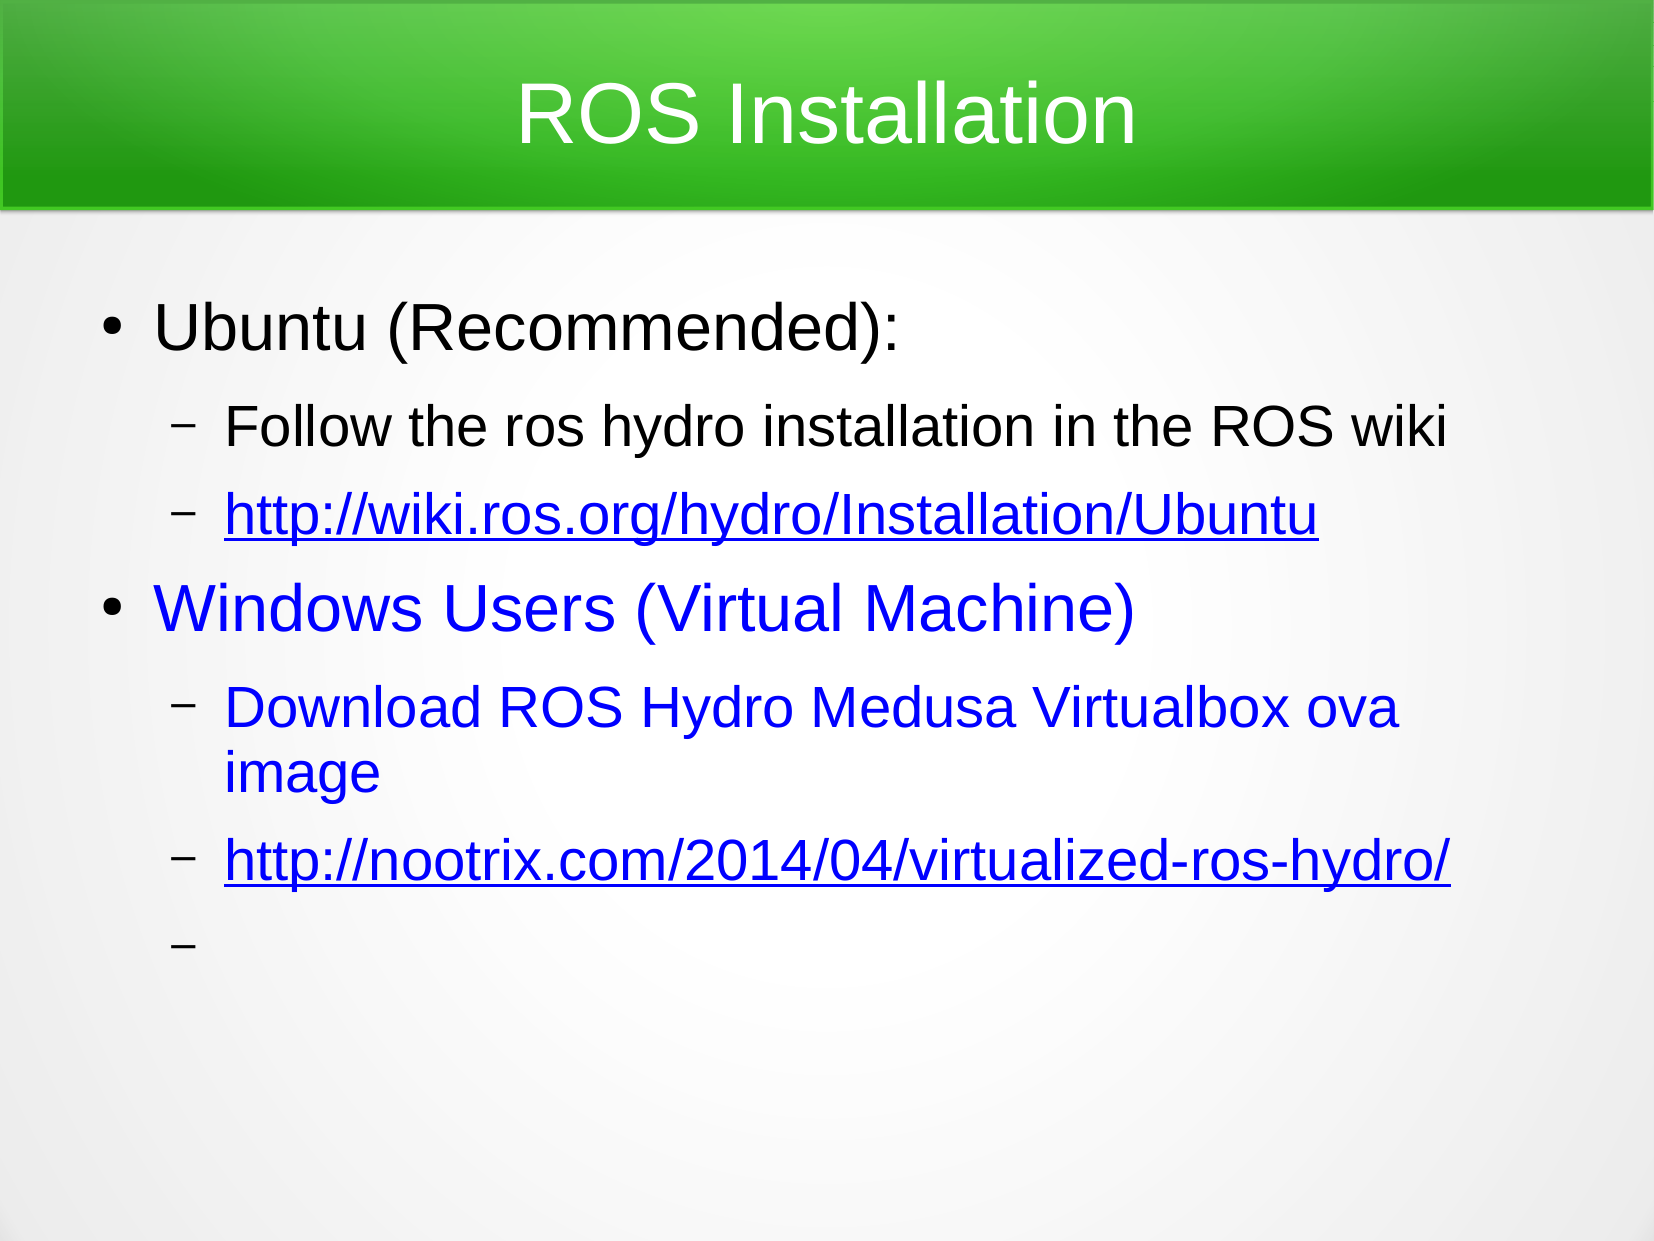

# ROS Installation
Ubuntu (Recommended):
Follow the ros hydro installation in the ROS wiki
http://wiki.ros.org/hydro/Installation/Ubuntu
Windows Users (Virtual Machine)
Download ROS Hydro Medusa Virtualbox ova image
http://nootrix.com/2014/04/virtualized-ros-hydro/